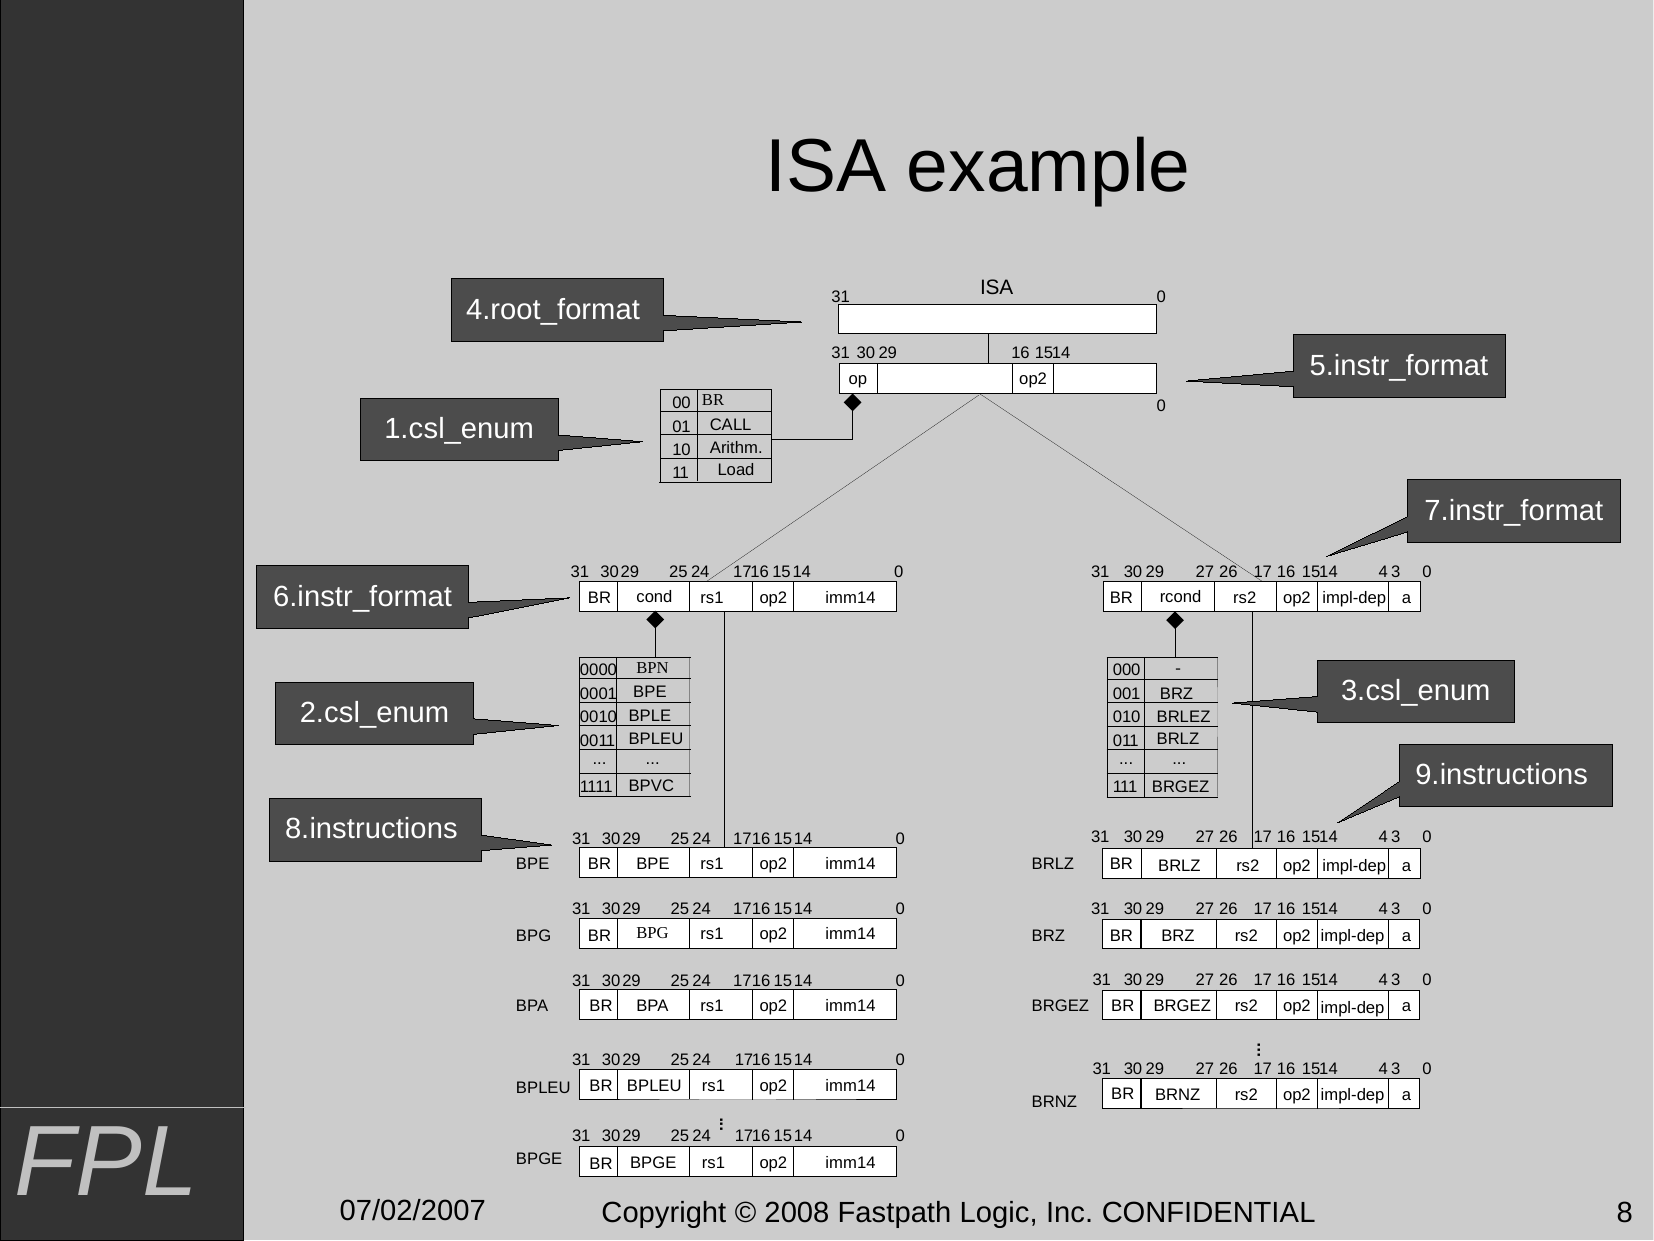

# ISA example
4.root_format
5.instr_format
1.csl_enum
7.instr_format
6.instr_format
3.csl_enum
2.csl_enum
9.instructions
8.instructions
07/02/2007
8
© 2007 FASTPATH LOGIC INC.